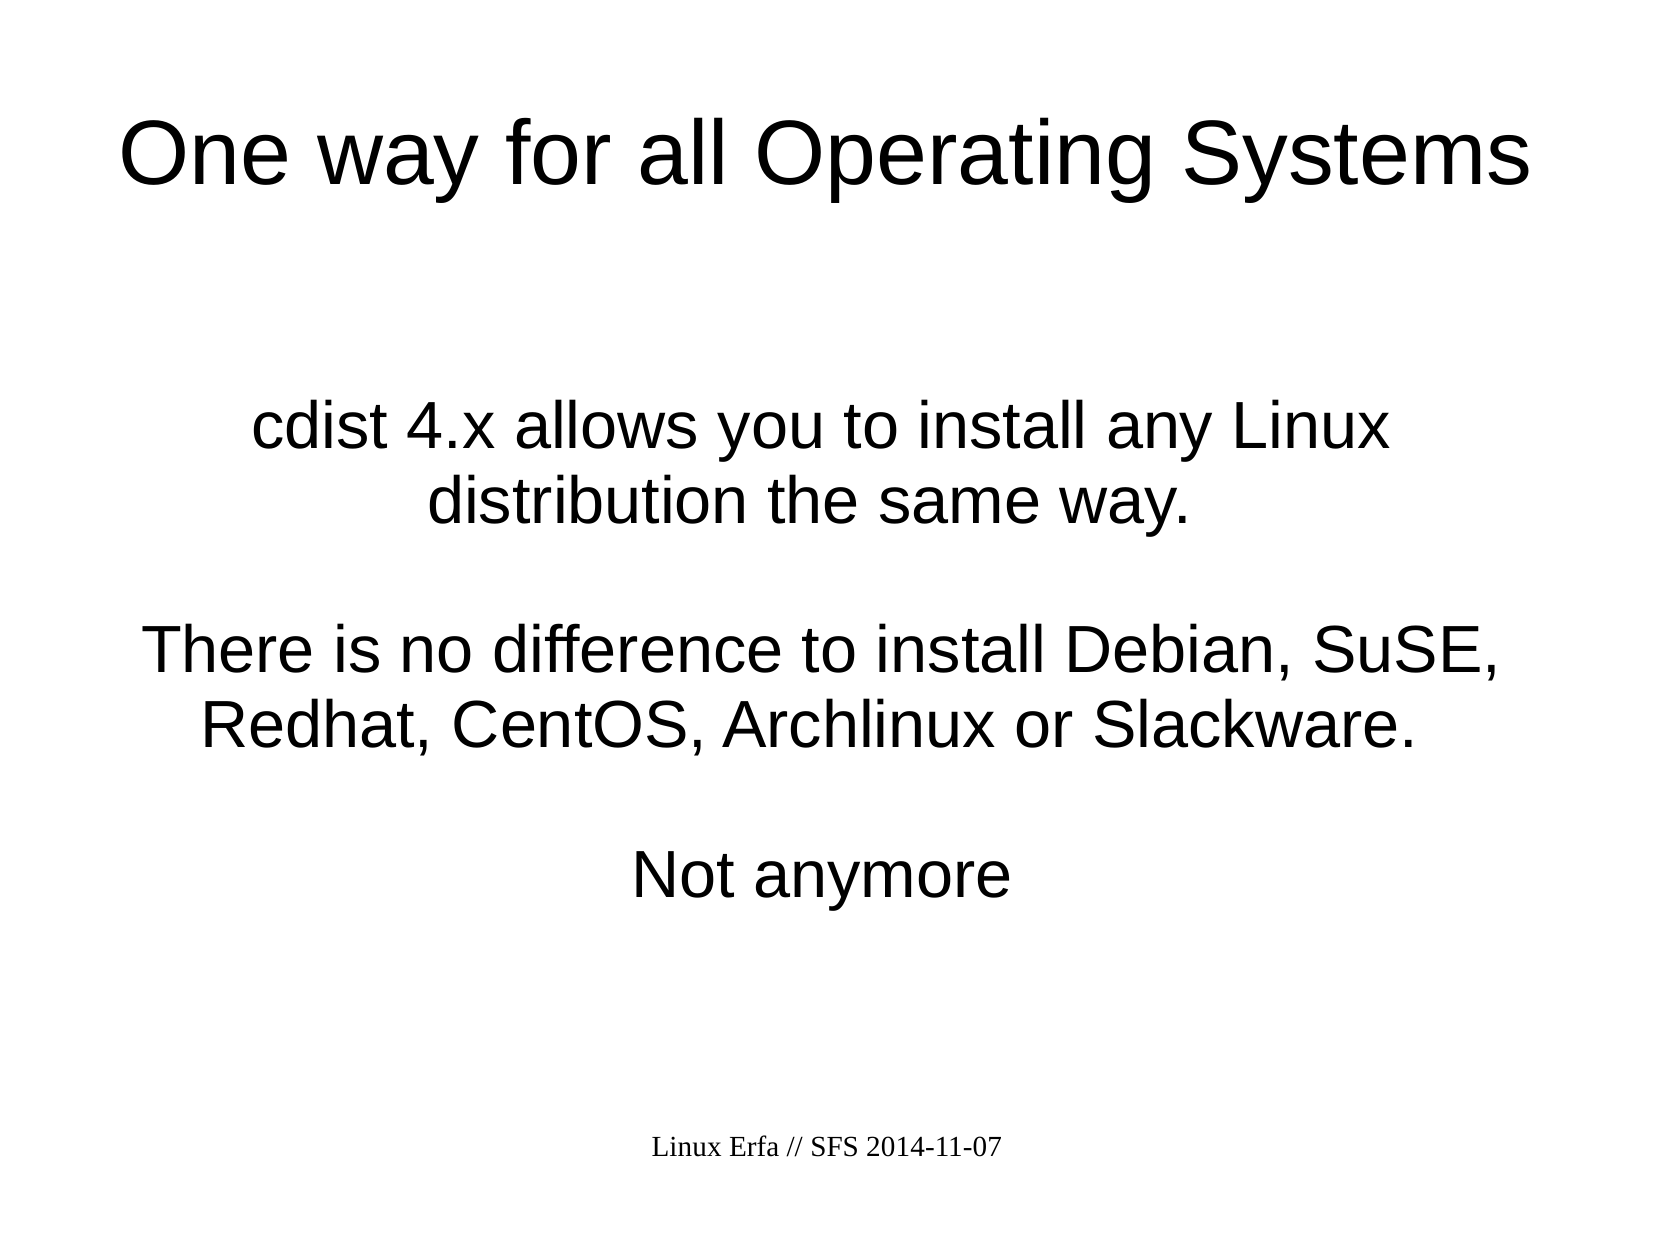

# One way for all Operating Systems
cdist 4.x allows you to install any Linux distribution the same way.
There is no difference to install Debian, SuSE, Redhat, CentOS, Archlinux or Slackware.
Not anymore
Linux Erfa // SFS 2014-11-07